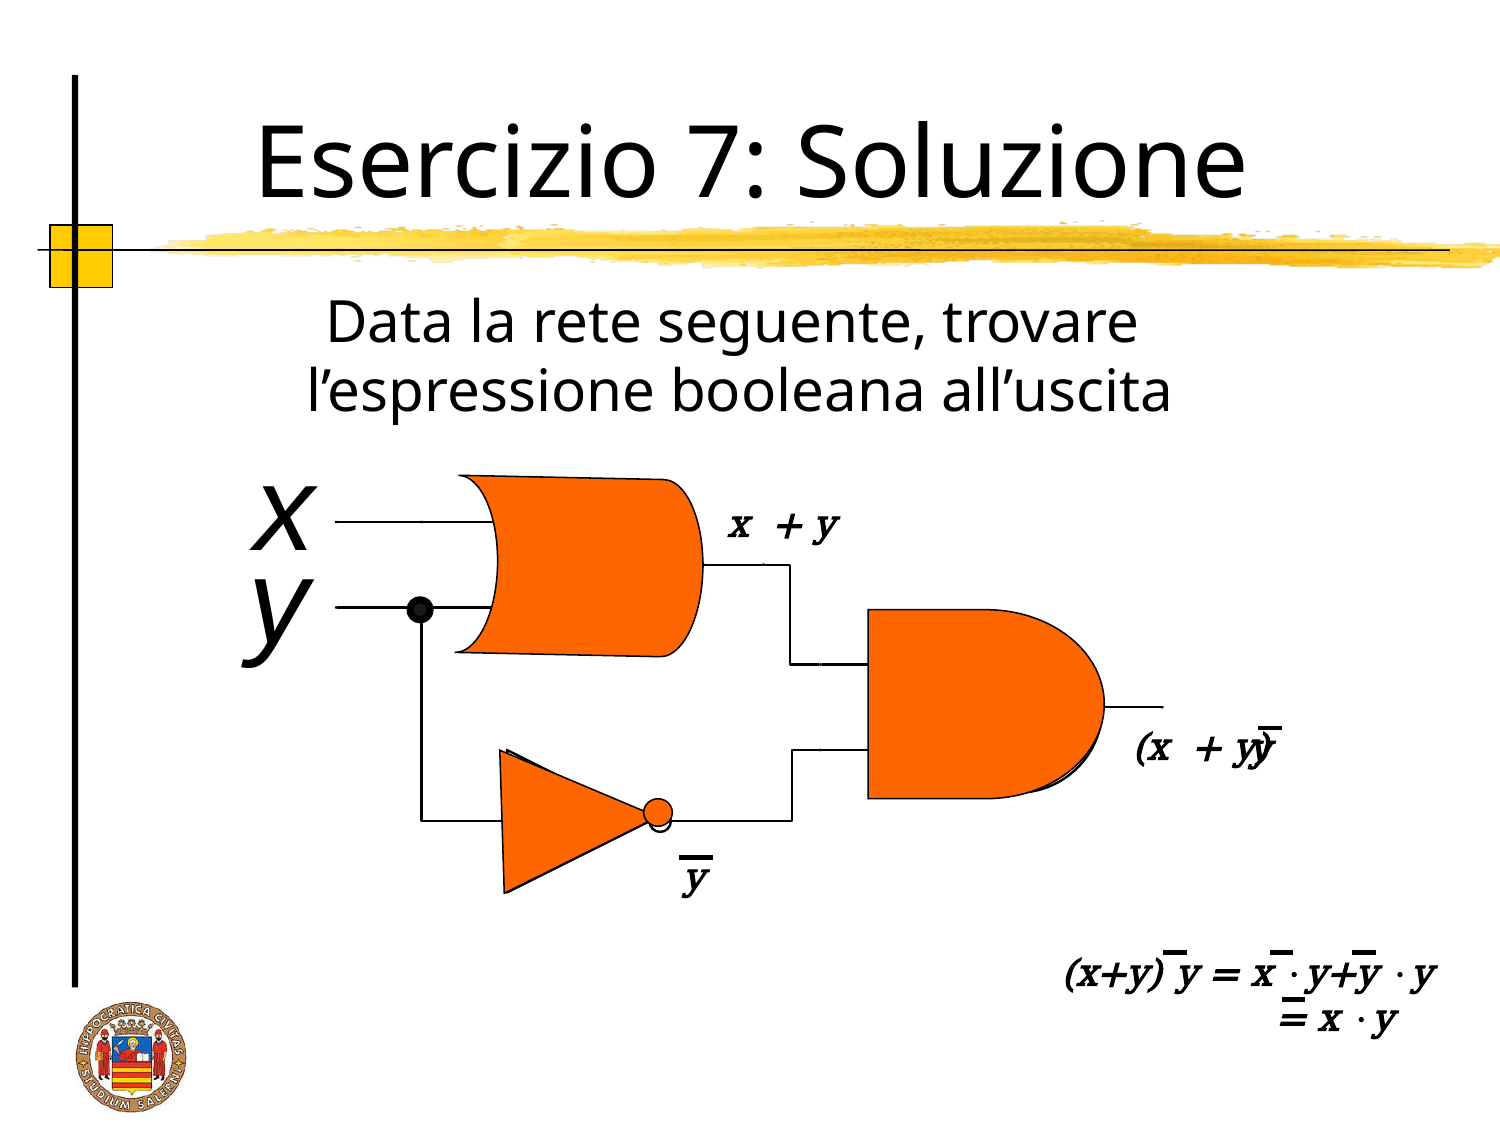

# Esercizio 7: Soluzione
Data la rete seguente, trovare
l’espressione booleana all’uscita
x + y
(x + y)
y
y
(x+y) y = x y+y y
 = x y